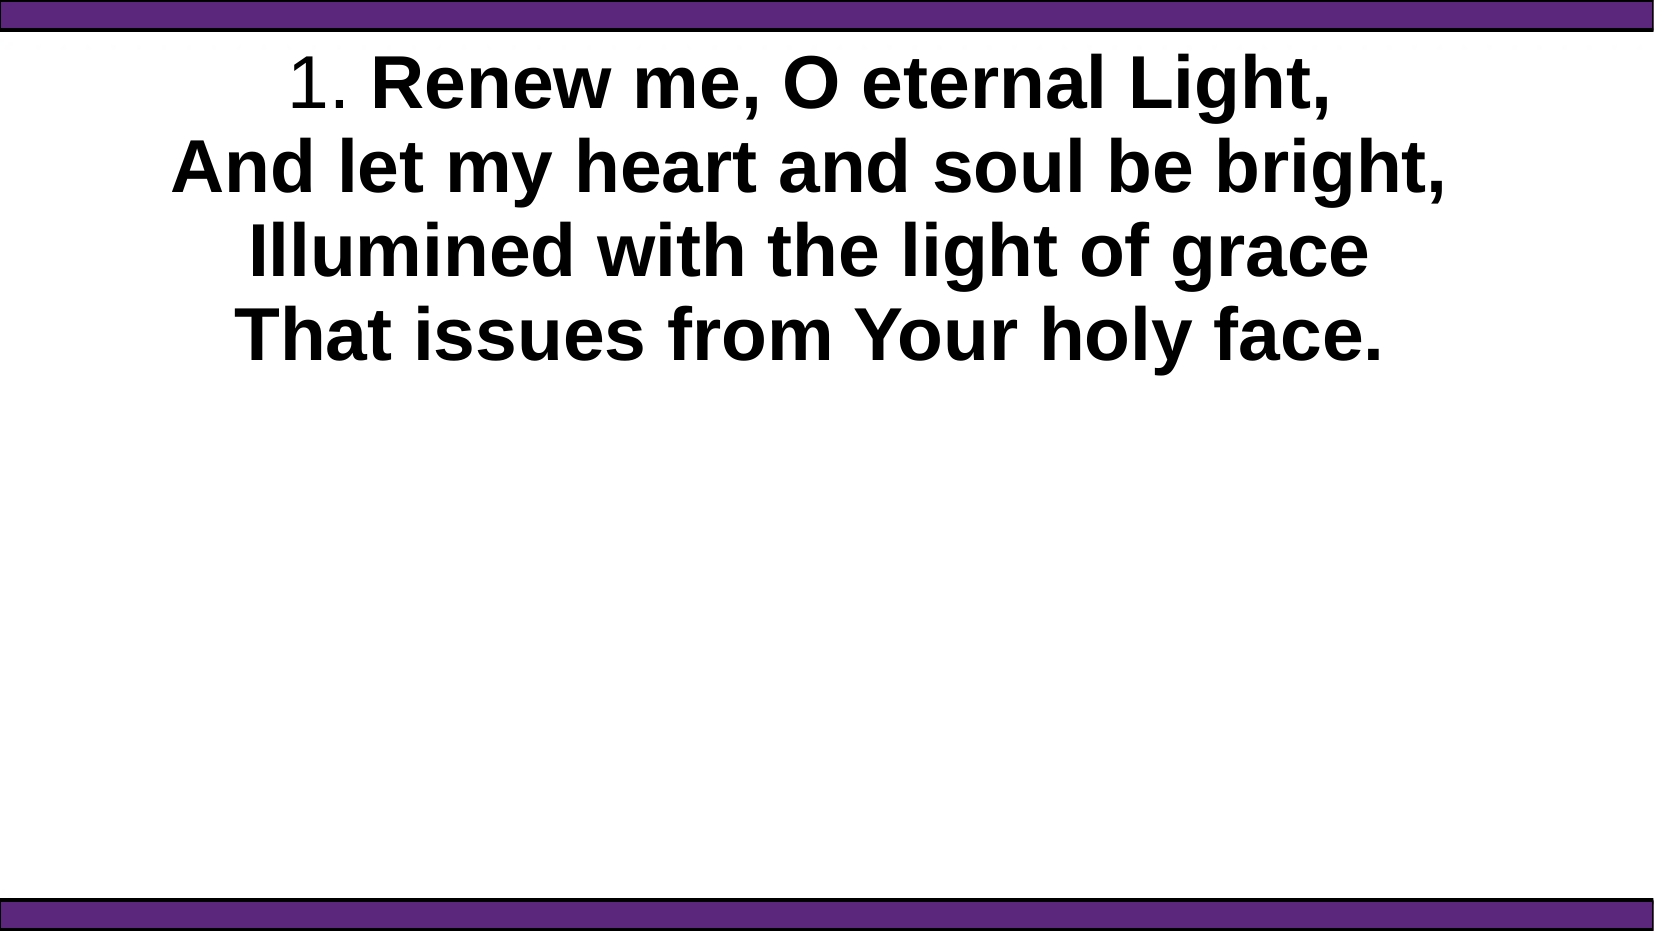

1. Renew me, O eternal Light,
And let my heart and soul be bright,
Illumined with the light of grace
That issues from Your holy face.